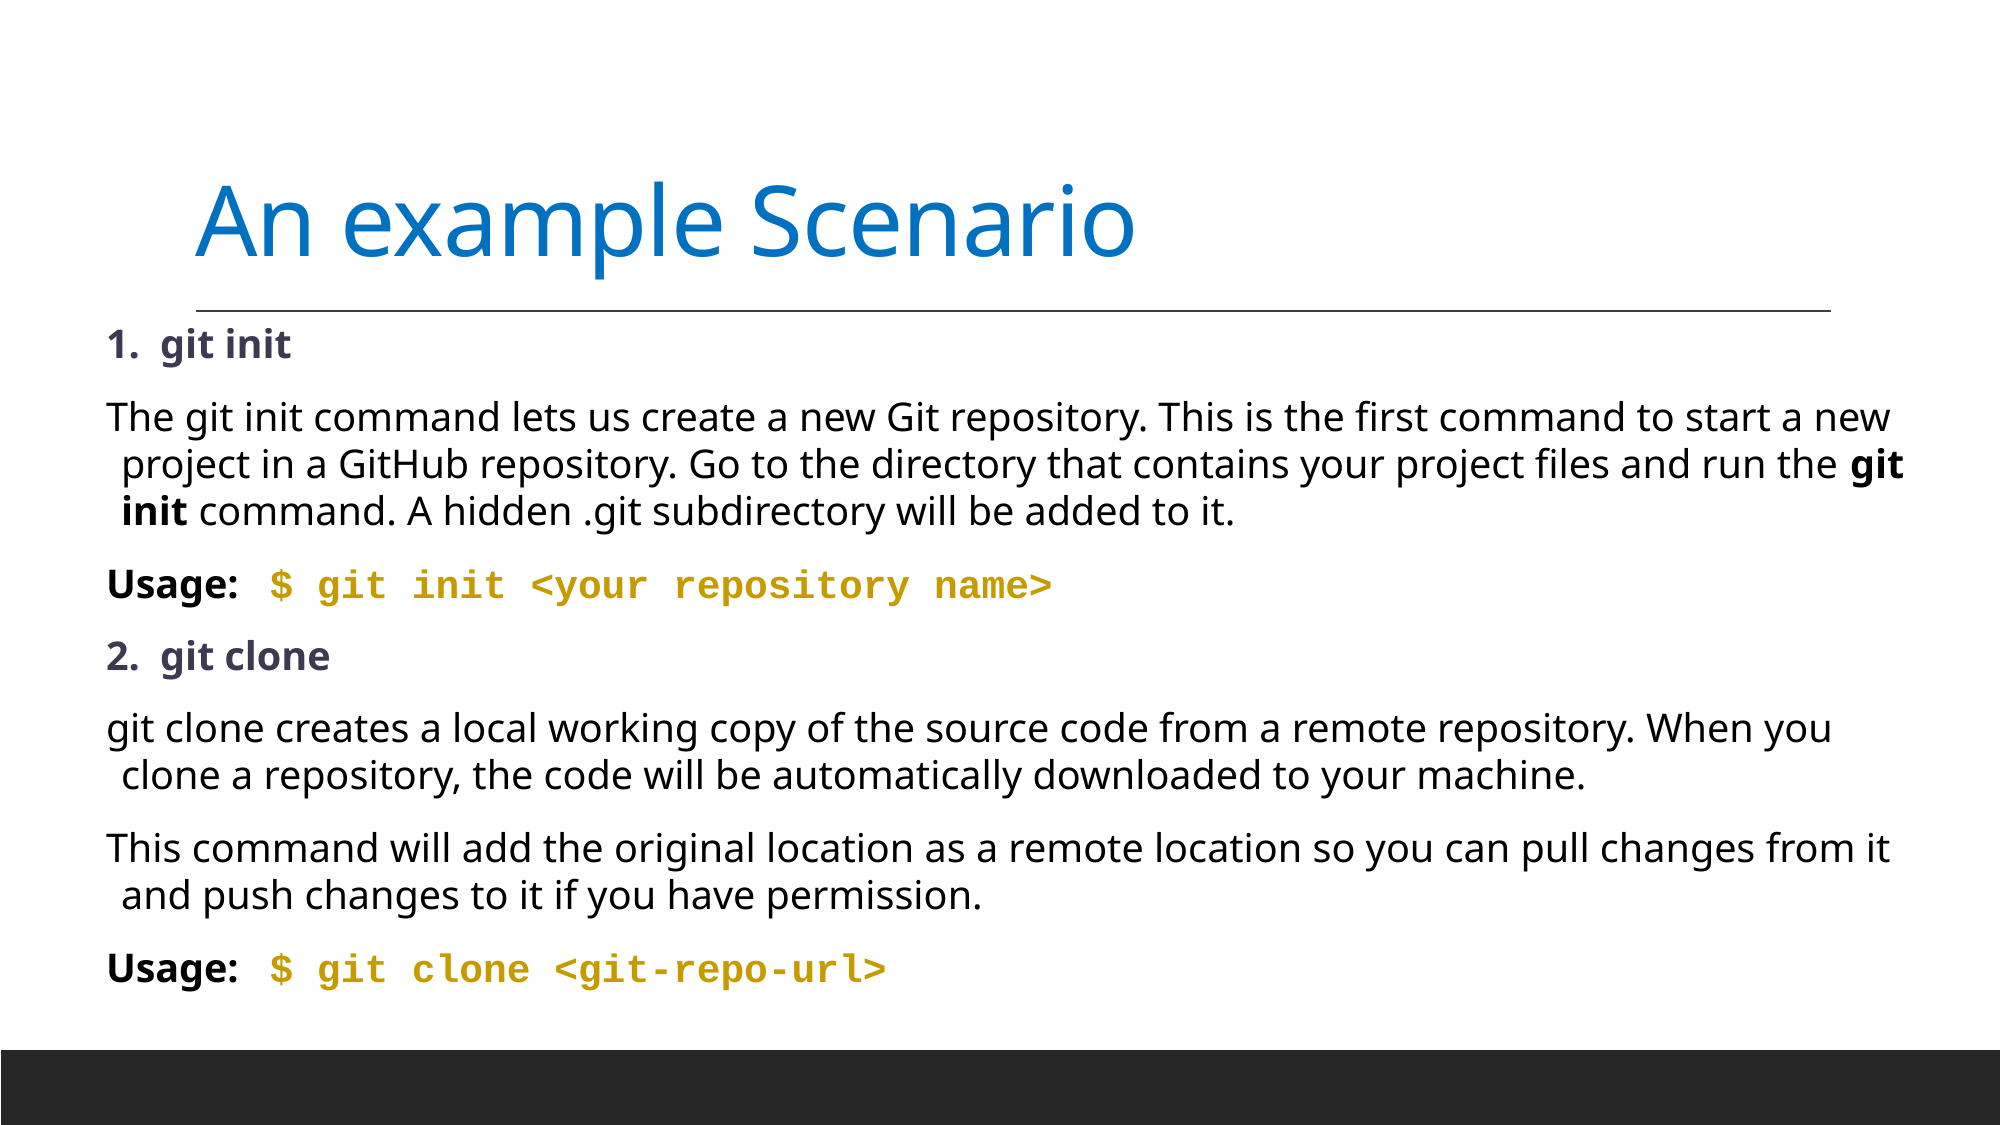

# An example Scenario
1. git init
The git init command lets us create a new Git repository. This is the first command to start a new project in a GitHub repository. Go to the directory that contains your project files and run the git init command. A hidden .git subdirectory will be added to it.
Usage: $ git init <your repository name>
2. git clone
git clone creates a local working copy of the source code from a remote repository. When you clone a repository, the code will be automatically downloaded to your machine.
This command will add the original location as a remote location so you can pull changes from it and push changes to it if you have permission.
Usage: $ git clone <git-repo-url>